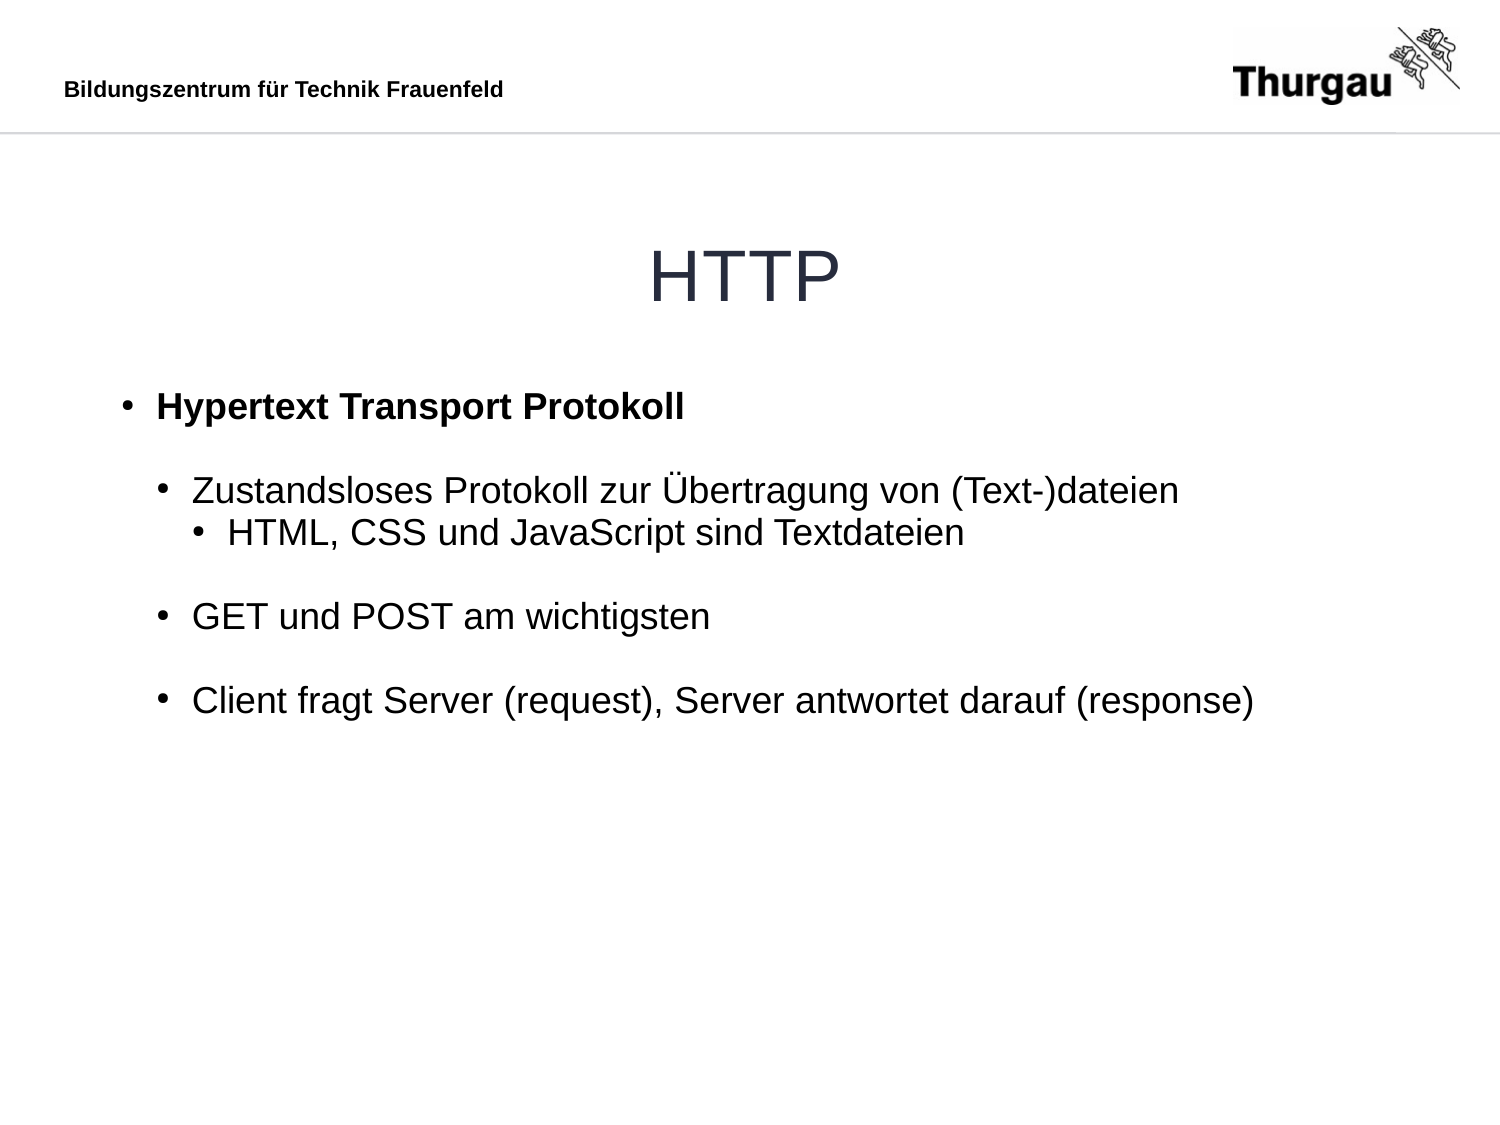

Bildungszentrum für Technik Frauenfeld
HTTP
Hypertext Transport Protokoll
Zustandsloses Protokoll zur Übertragung von (Text-)dateien
HTML, CSS und JavaScript sind Textdateien
GET und POST am wichtigsten
Client fragt Server (request), Server antwortet darauf (response)